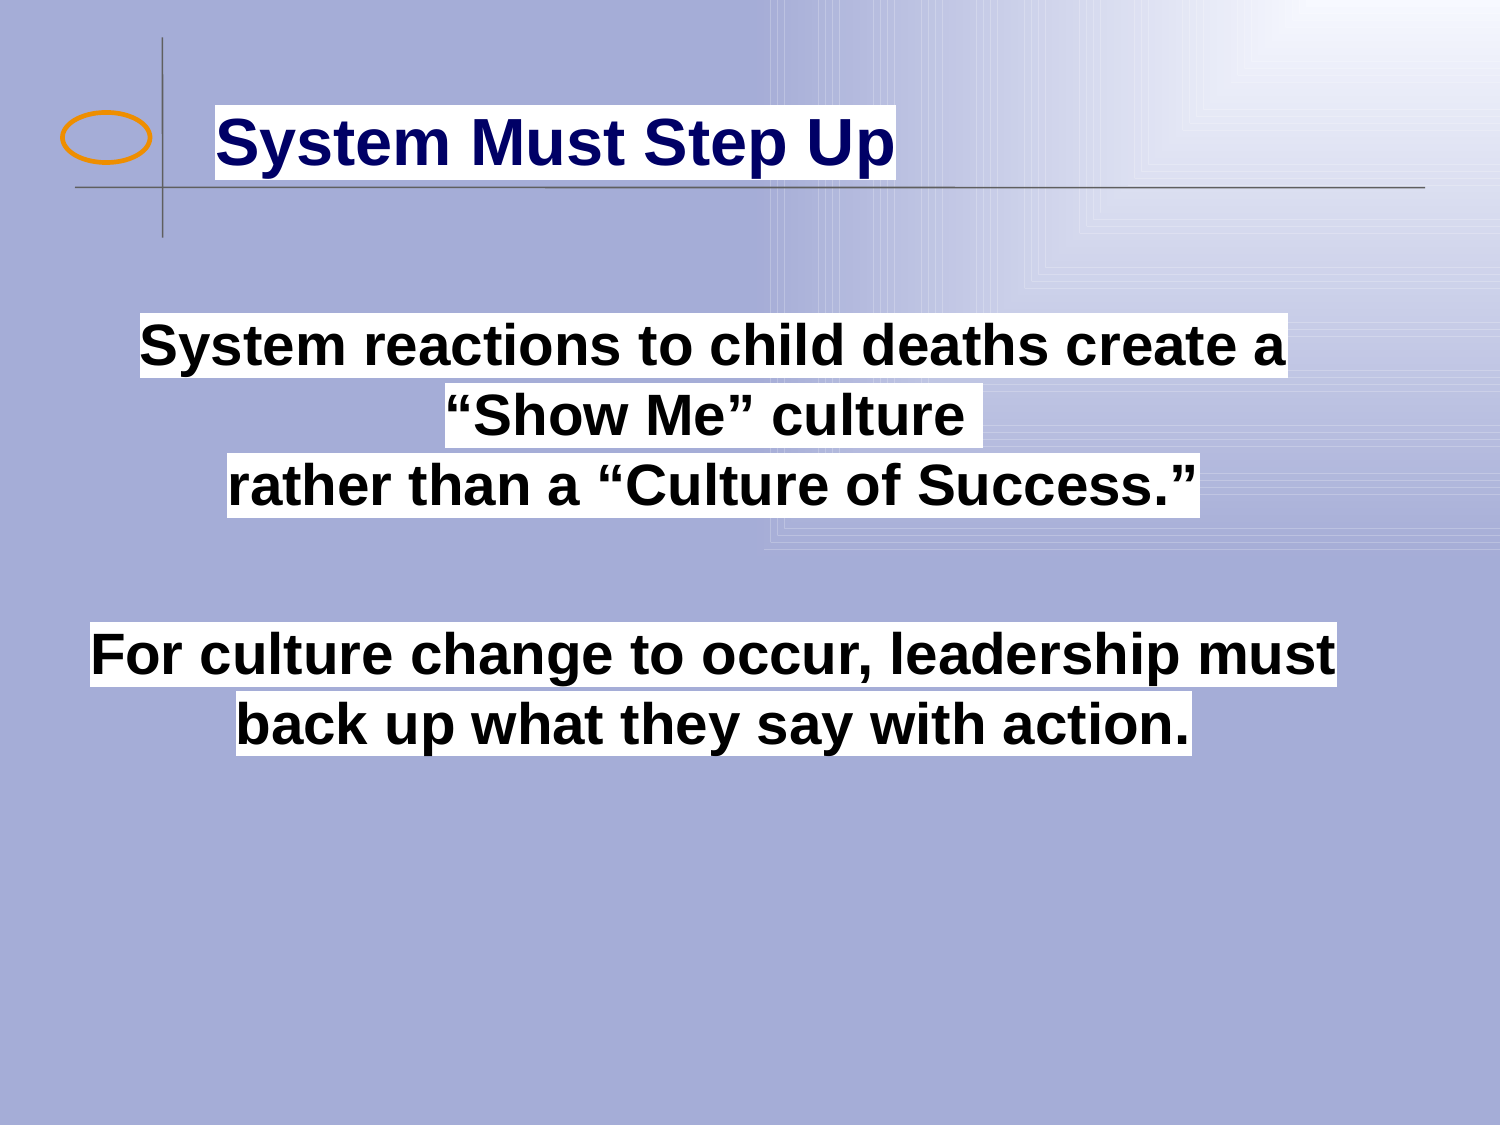

# System Must Step Up
System reactions to child deaths create a “Show Me” culture
rather than a “Culture of Success.”
For culture change to occur, leadership must back up what they say with action.